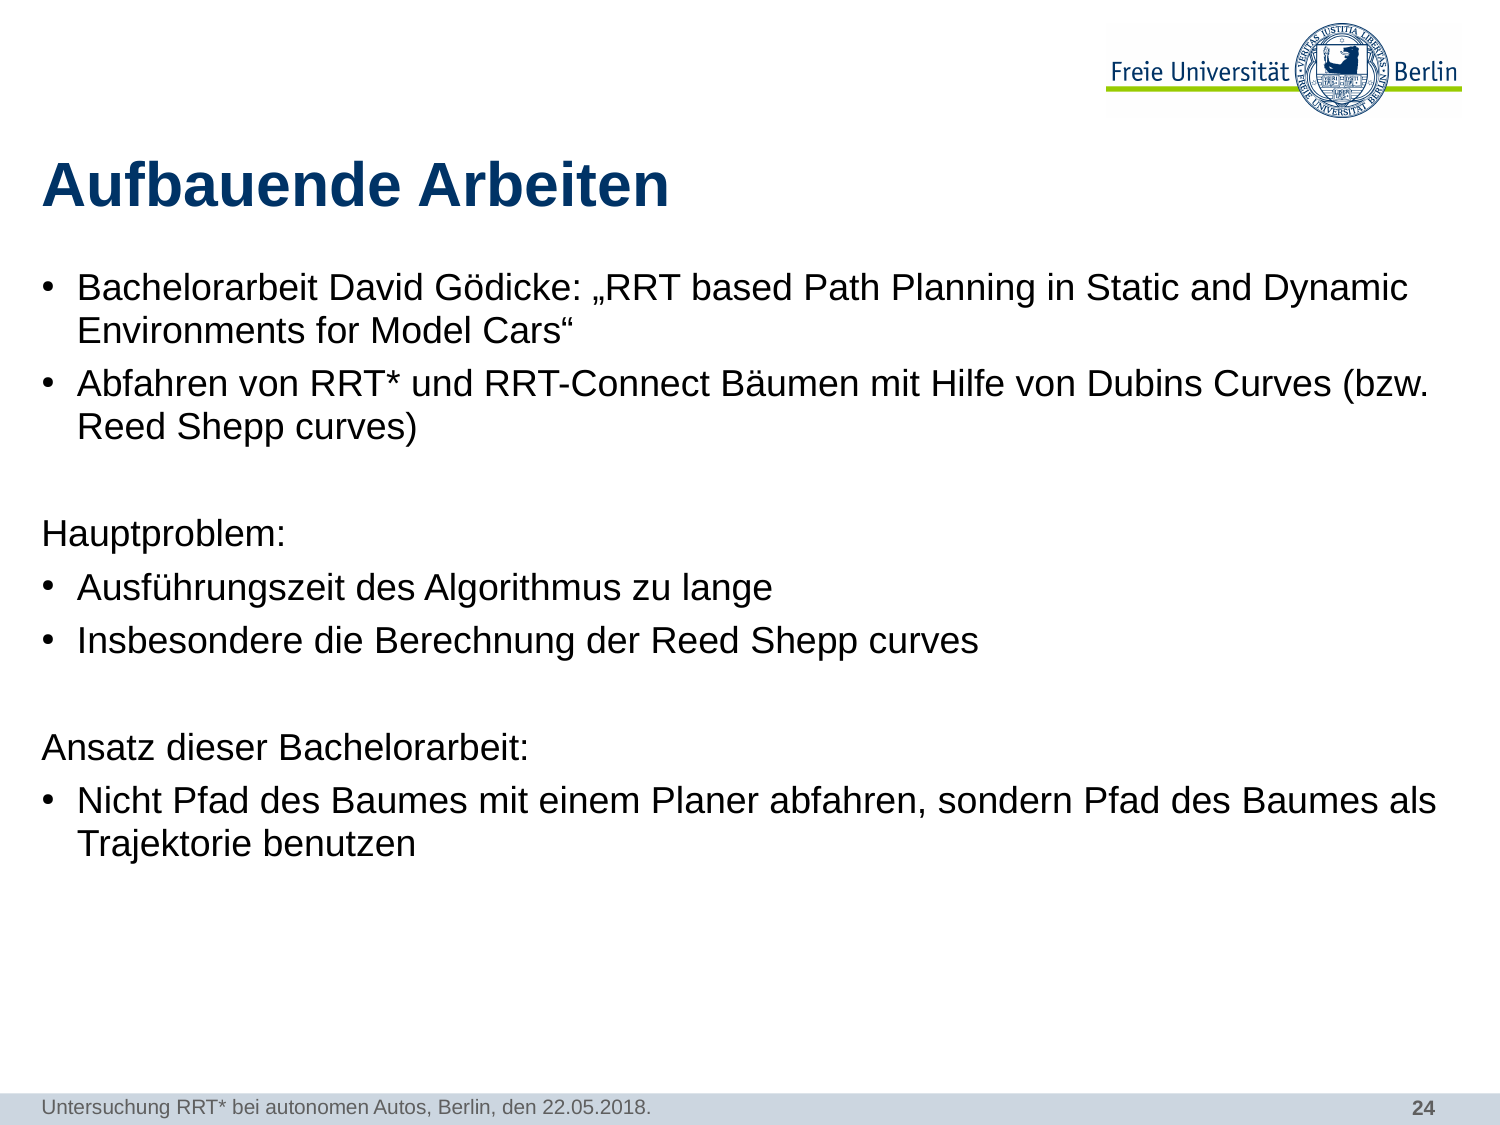

# Aufbauende Arbeiten
Bachelorarbeit David Gödicke: „RRT based Path Planning in Static and Dynamic Environments for Model Cars“
Abfahren von RRT* und RRT-Connect Bäumen mit Hilfe von Dubins Curves (bzw. Reed Shepp curves)
Hauptproblem:
Ausführungszeit des Algorithmus zu lange
Insbesondere die Berechnung der Reed Shepp curves
Ansatz dieser Bachelorarbeit:
Nicht Pfad des Baumes mit einem Planer abfahren, sondern Pfad des Baumes als Trajektorie benutzen